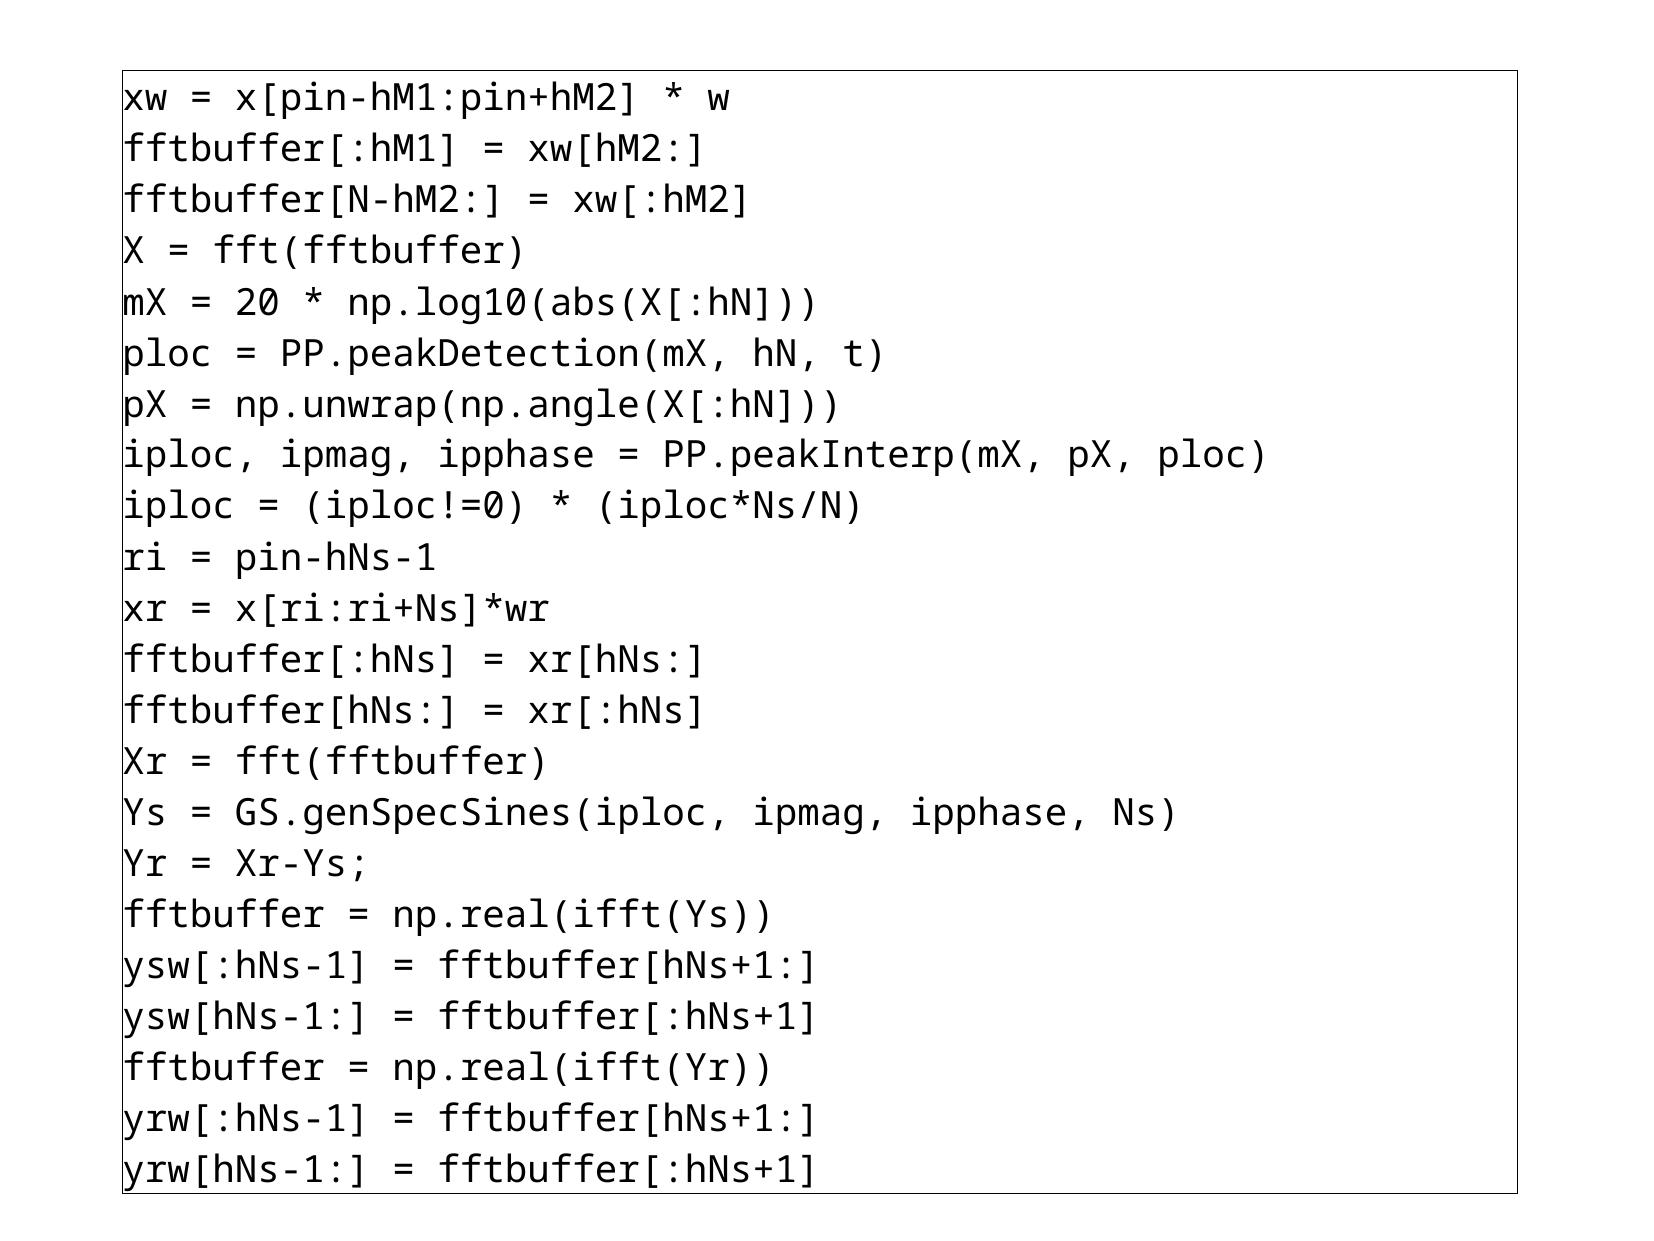

xw = x[pin-hM1:pin+hM2] * w
fftbuffer[:hM1] = xw[hM2:]
fftbuffer[N-hM2:] = xw[:hM2]
X = fft(fftbuffer)
mX = 20 * np.log10(abs(X[:hN]))
ploc = PP.peakDetection(mX, hN, t)
pX = np.unwrap(np.angle(X[:hN]))
iploc, ipmag, ipphase = PP.peakInterp(mX, pX, ploc)
iploc = (iploc!=0) * (iploc*Ns/N)
ri = pin-hNs-1
xr = x[ri:ri+Ns]*wr
fftbuffer[:hNs] = xr[hNs:]
fftbuffer[hNs:] = xr[:hNs]
Xr = fft(fftbuffer)
Ys = GS.genSpecSines(iploc, ipmag, ipphase, Ns)
Yr = Xr-Ys;
fftbuffer = np.real(ifft(Ys))
ysw[:hNs-1] = fftbuffer[hNs+1:]
ysw[hNs-1:] = fftbuffer[:hNs+1]
fftbuffer = np.real(ifft(Yr))
yrw[:hNs-1] = fftbuffer[hNs+1:]
yrw[hNs-1:] = fftbuffer[:hNs+1]